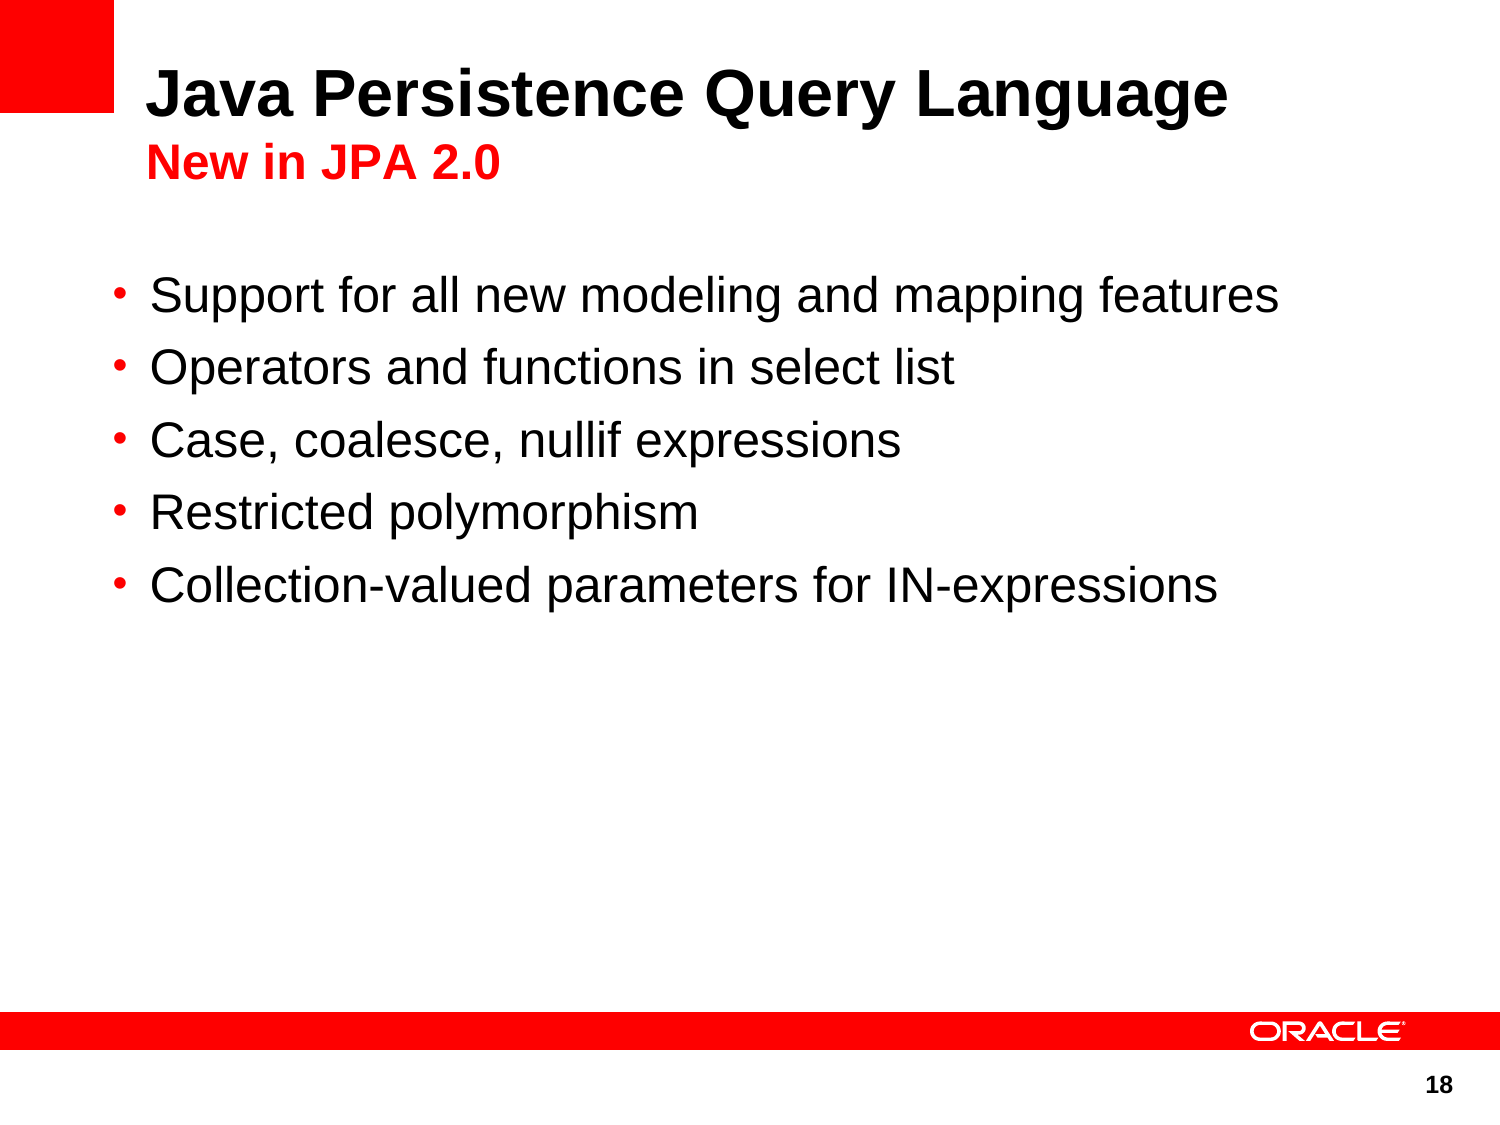

# Java Persistence Query Language New in JPA 2.0
Support for all new modeling and mapping features
Operators and functions in select list
Case, coalesce, nullif expressions
Restricted polymorphism
Collection-valued parameters for IN-expressions